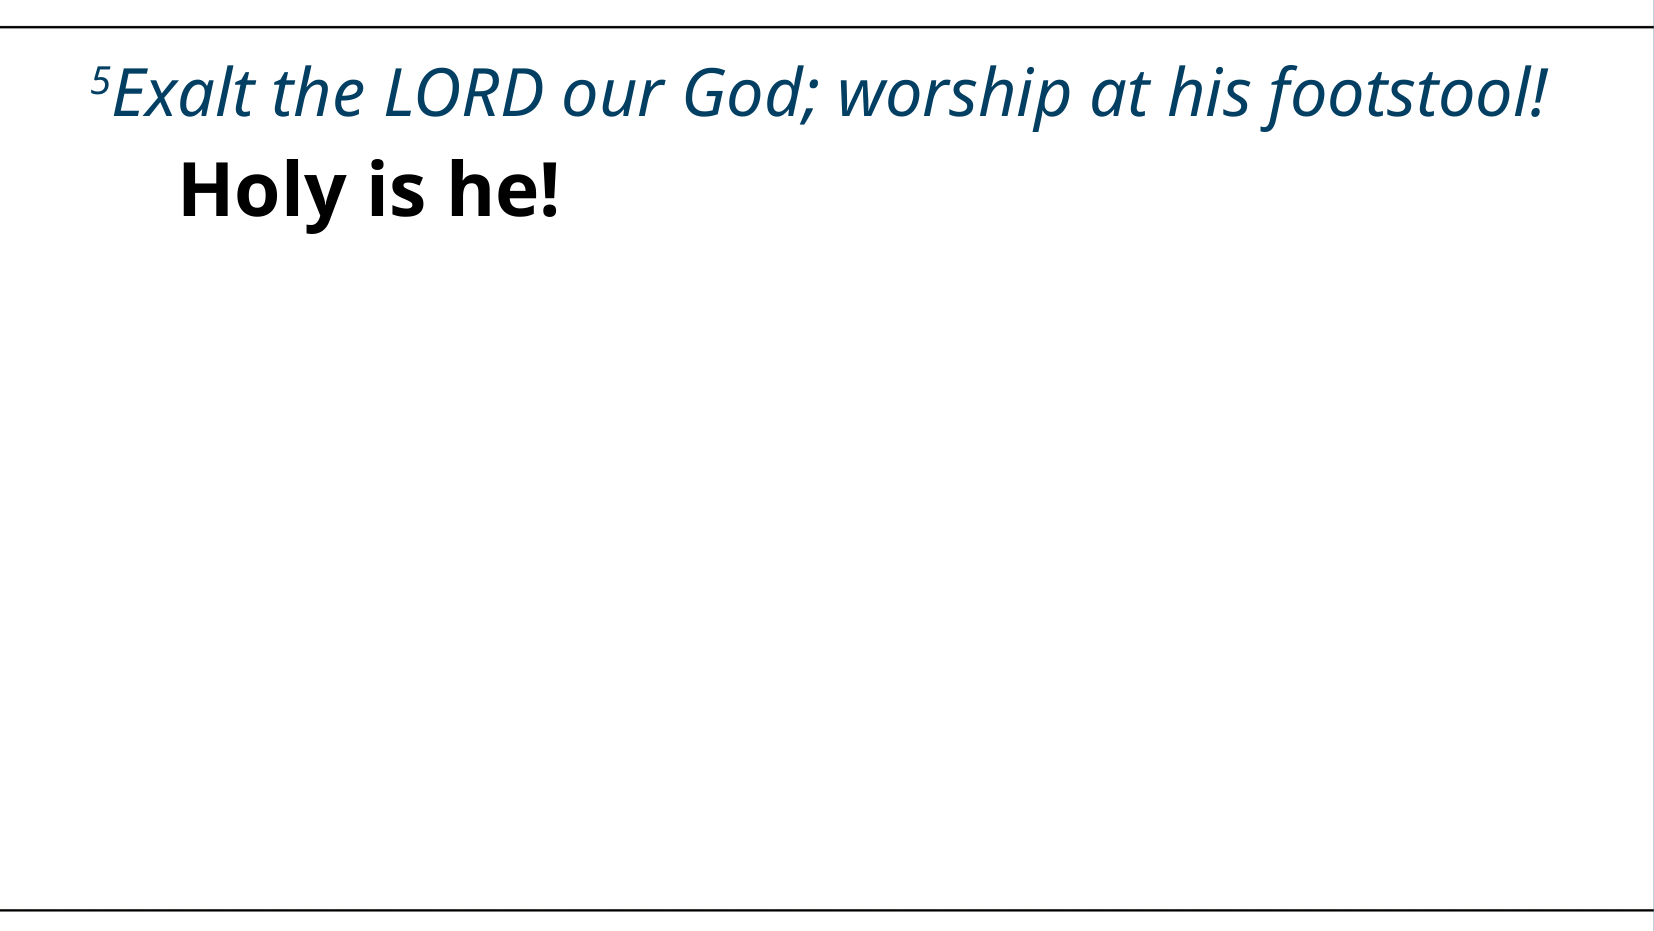

5Exalt the LORD our God; worship at his footstool!
 Holy is he!